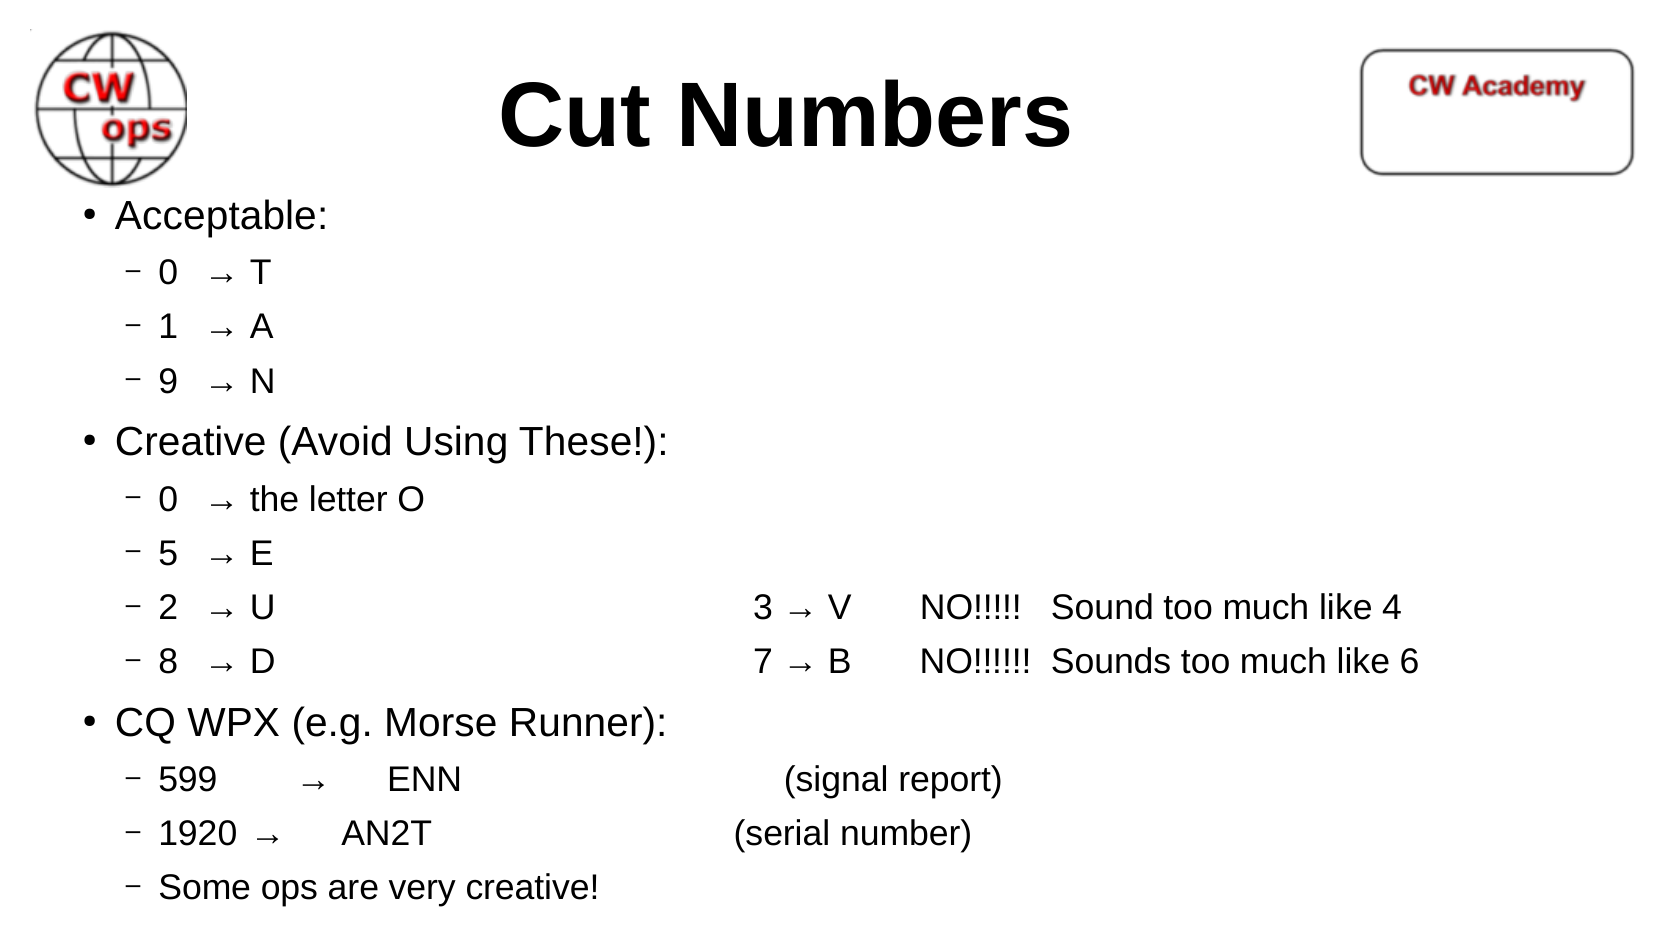

# Cut Numbers
Acceptable:
0	→		T
1	→		A
9	→		N
Creative (Avoid Using These!):
0	→	the letter O
5	→		E
2	→		U 	 			 	 	 	 	 	 	 	 	 	3 → V NO!!!!! Sound too much like 4
8	→		D 	 	 	 	 	 	 	 	 	 		 	7 → B			 NO!!!!!! Sounds too much like 6
CQ WPX (e.g. Morse Runner):
599 				 	→ 	 	ENN (signal report)
1920 	→ 	AN2T (serial number)
Some ops are very creative!